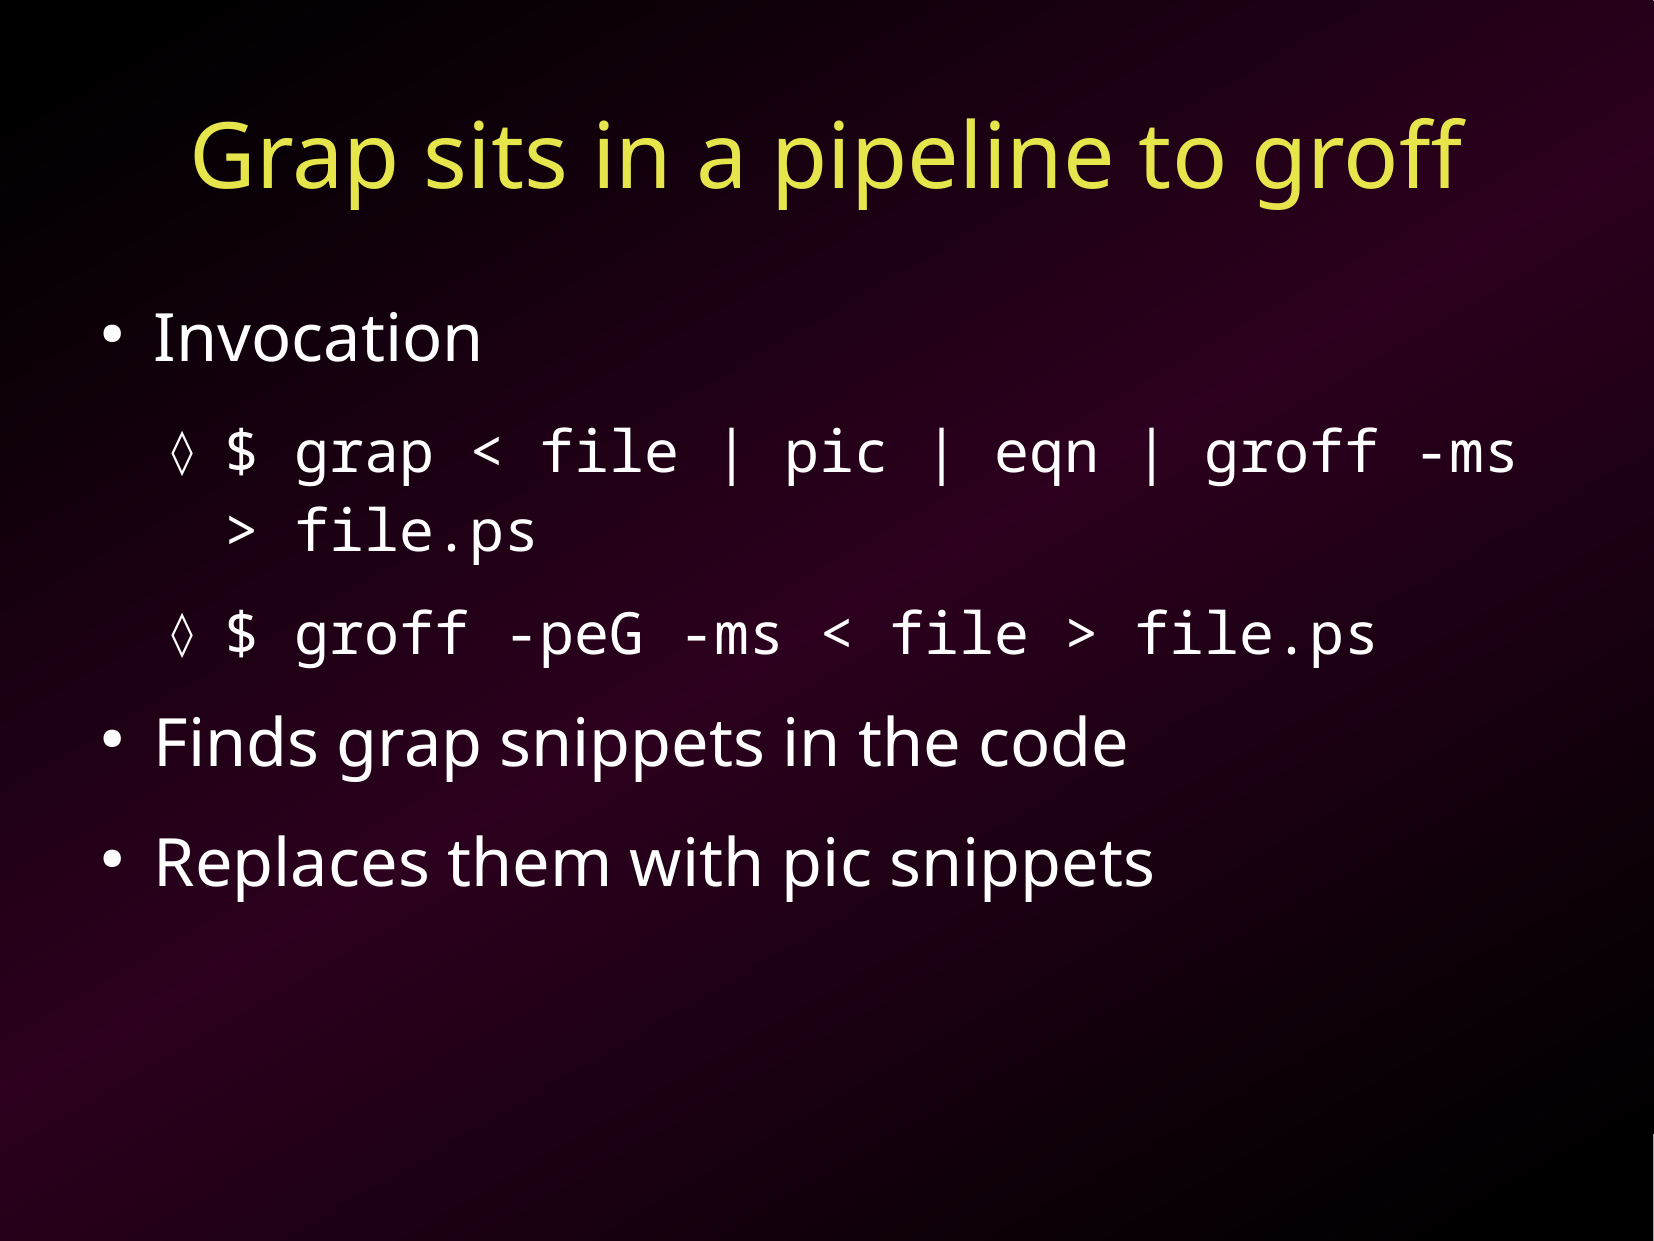

# Grap sits in a pipeline to groff
Invocation
$ grap < file | pic | eqn | groff -ms > file.ps
$ groff -peG -ms < file > file.ps
Finds grap snippets in the code
Replaces them with pic snippets